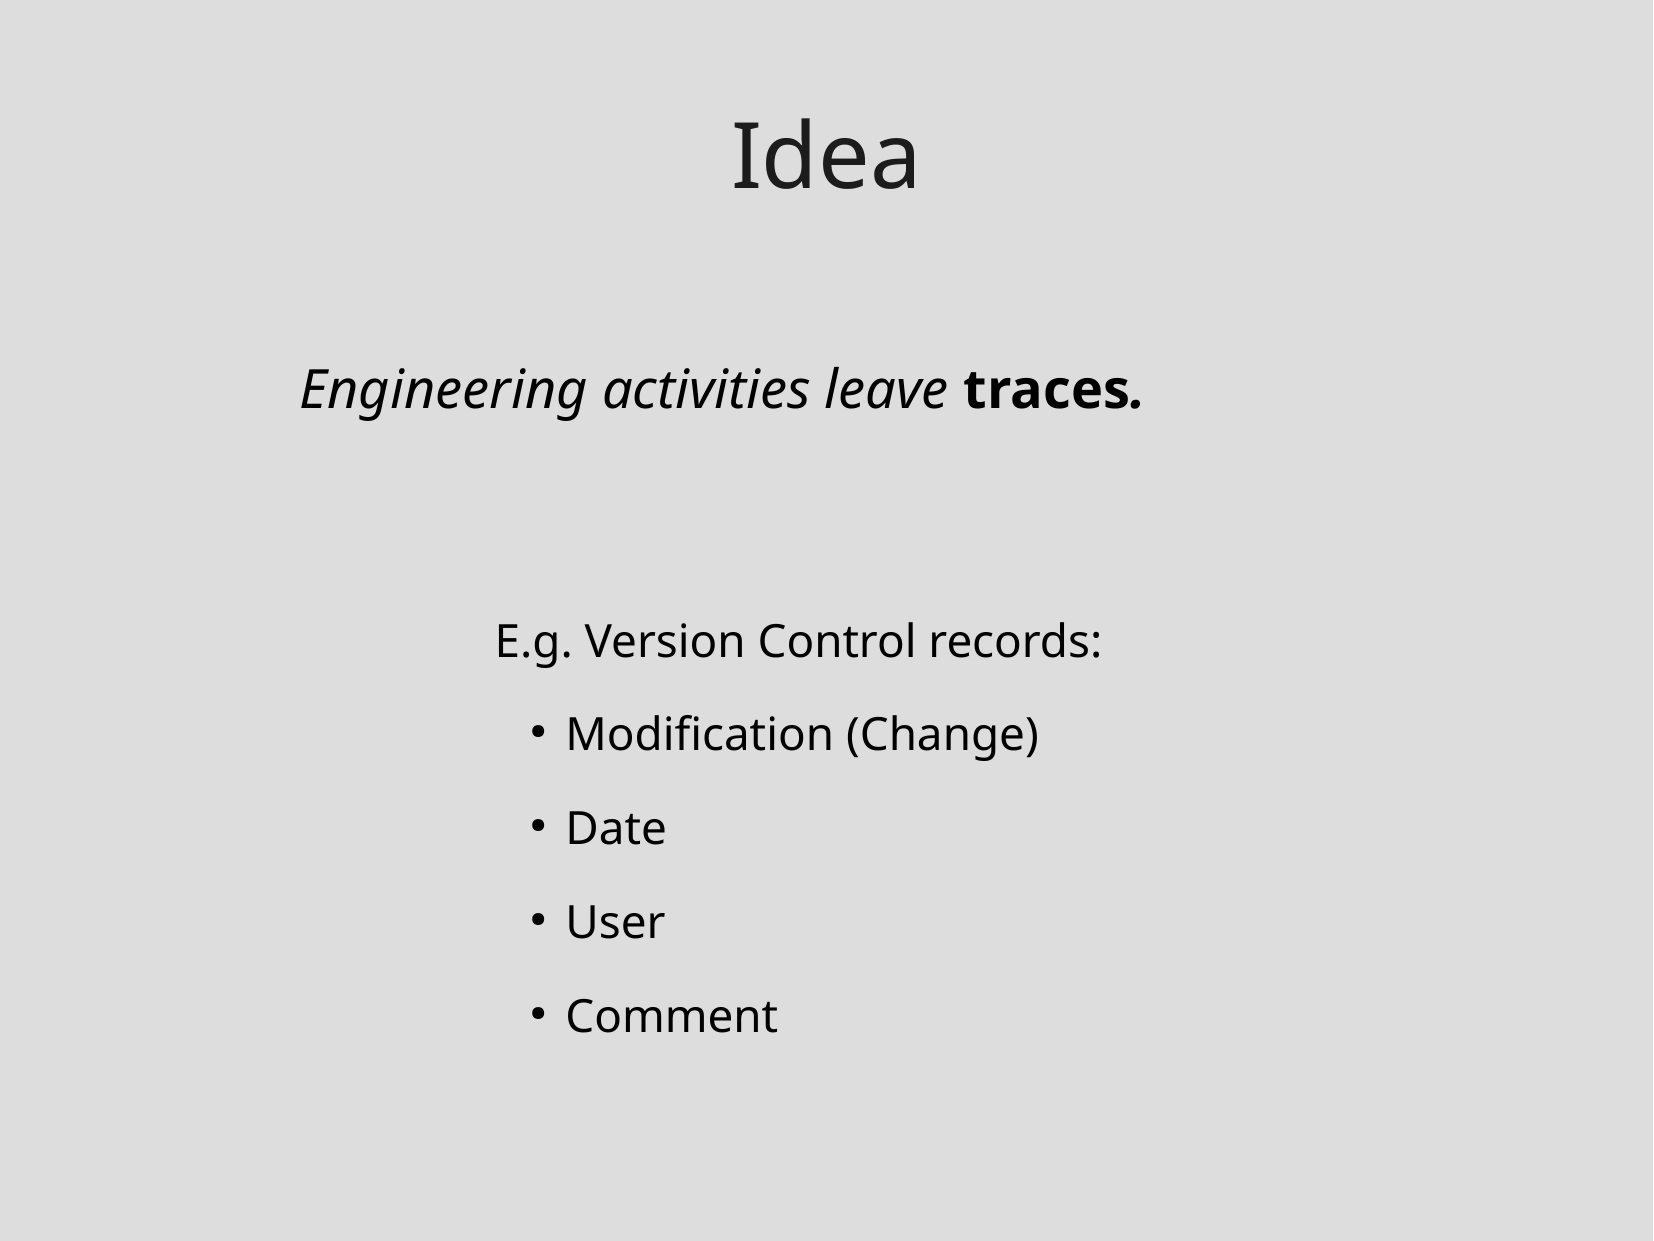

# Idea
Engineering activities leave traces.
E.g. Version Control records:
Modification (Change)
Date
User
Comment